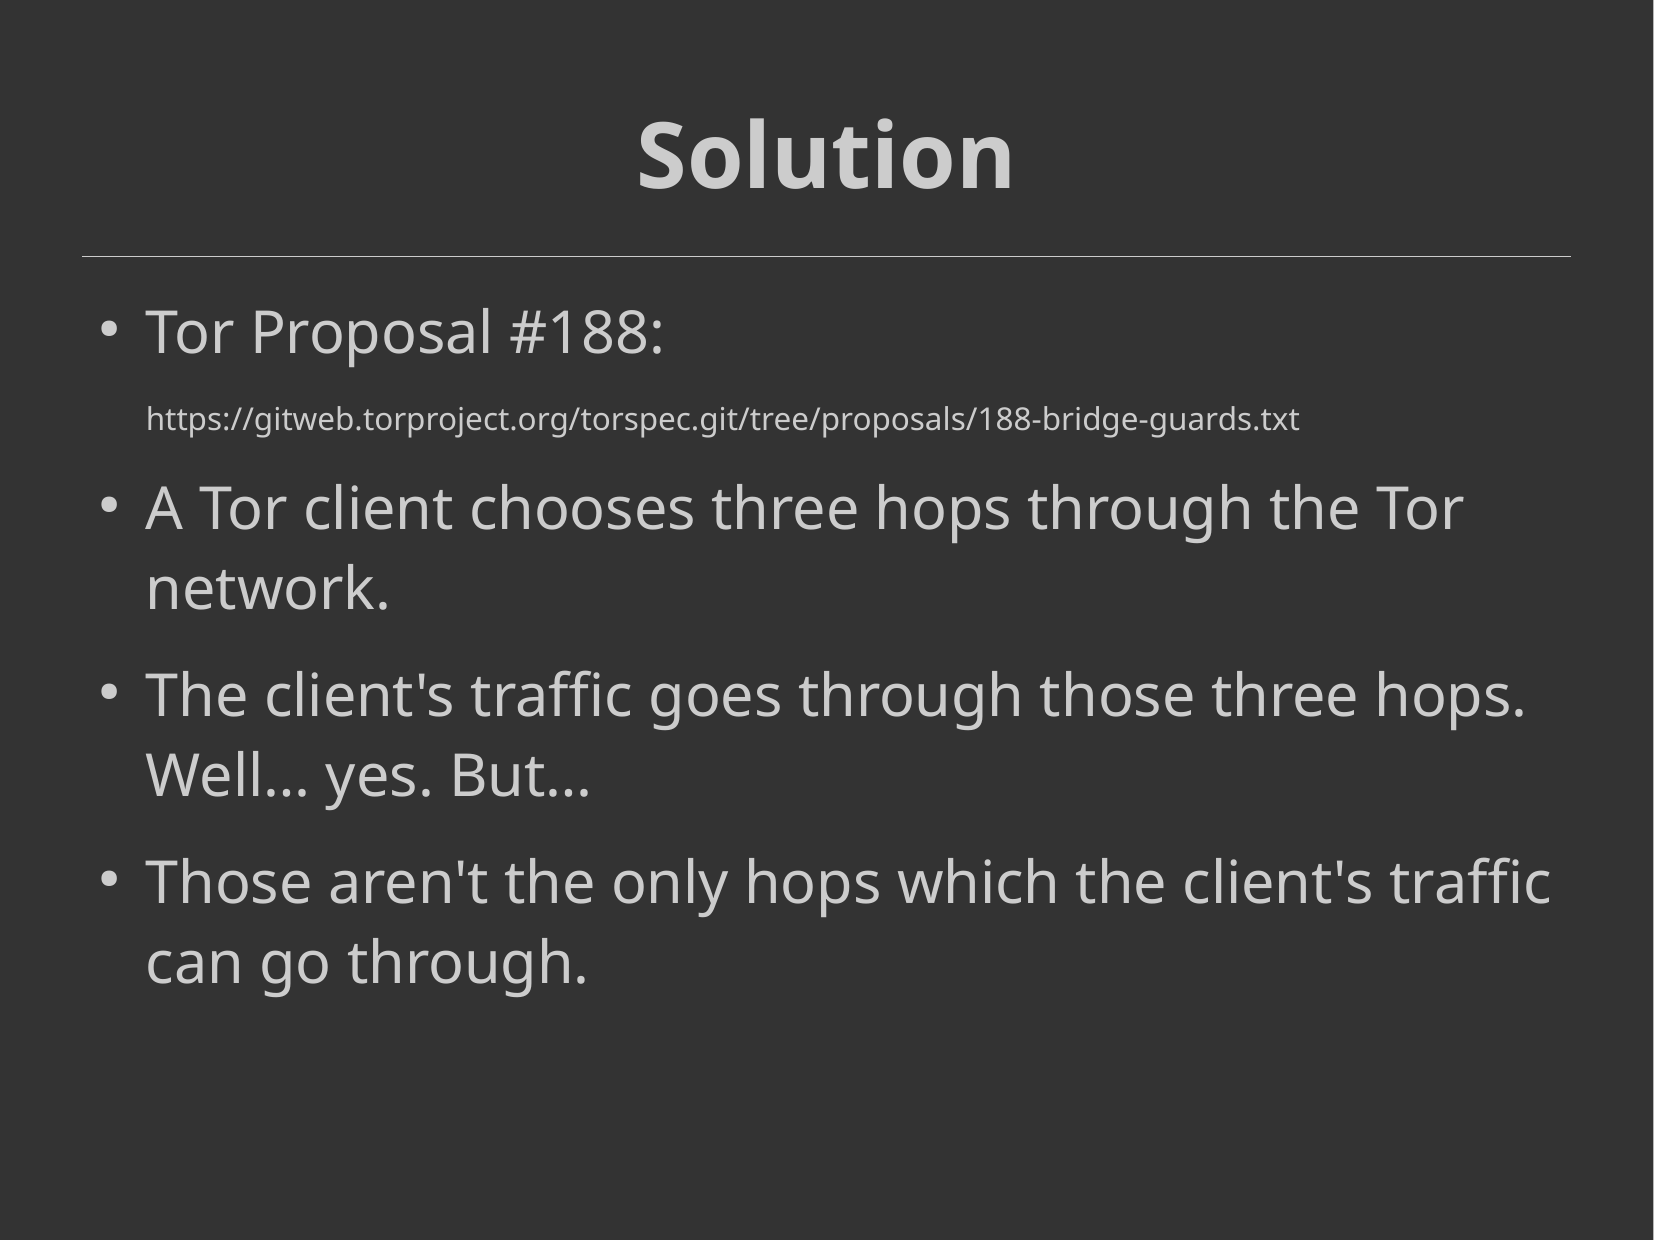

# Solution
Tor Proposal #188:
https://gitweb.torproject.org/torspec.git/tree/proposals/188-bridge-guards.txt
A Tor client chooses three hops through the Tor network.
The client's traffic goes through those three hops. Well… yes. But…
Those aren't the only hops which the client's traffic can go through.